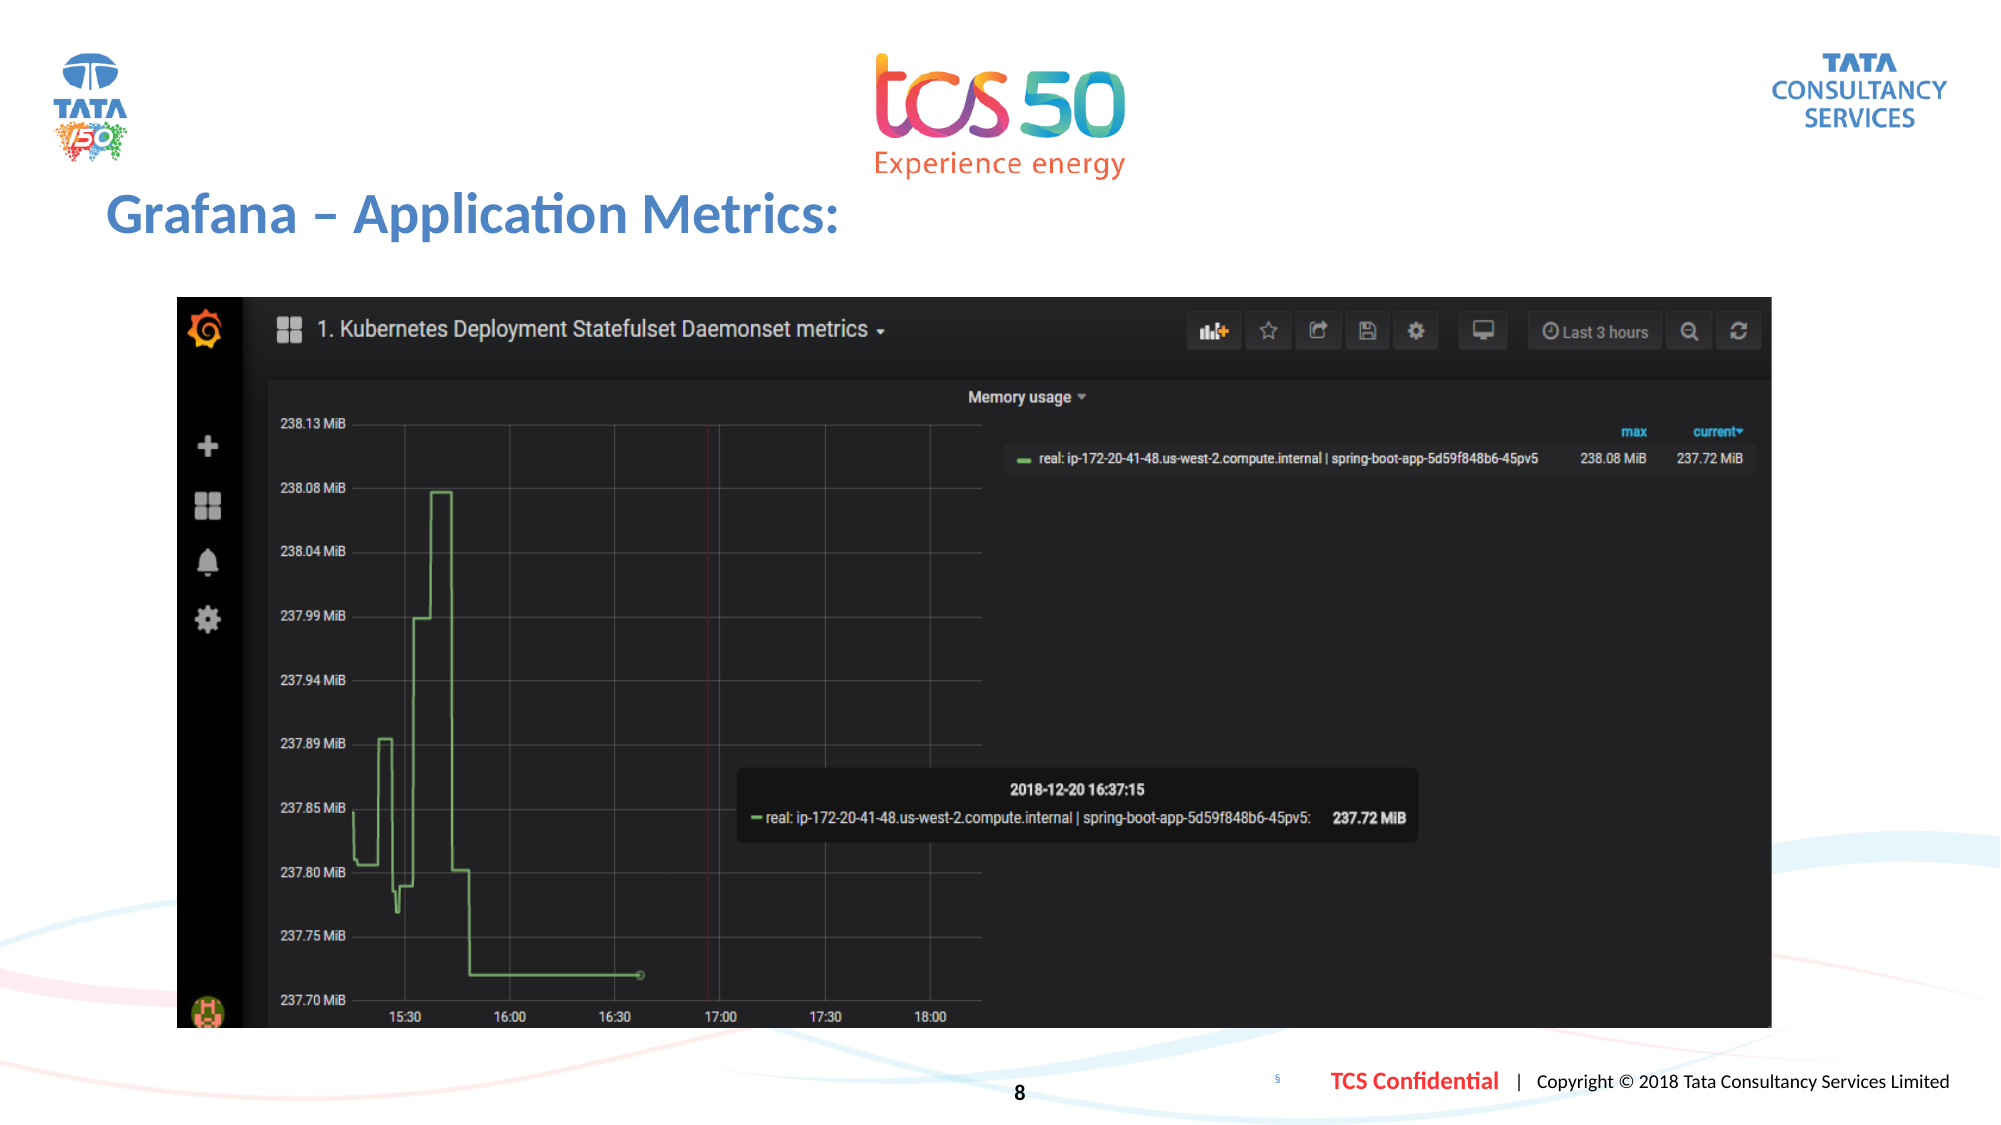

# Grafana – Application Metrics:
TCS Confidential